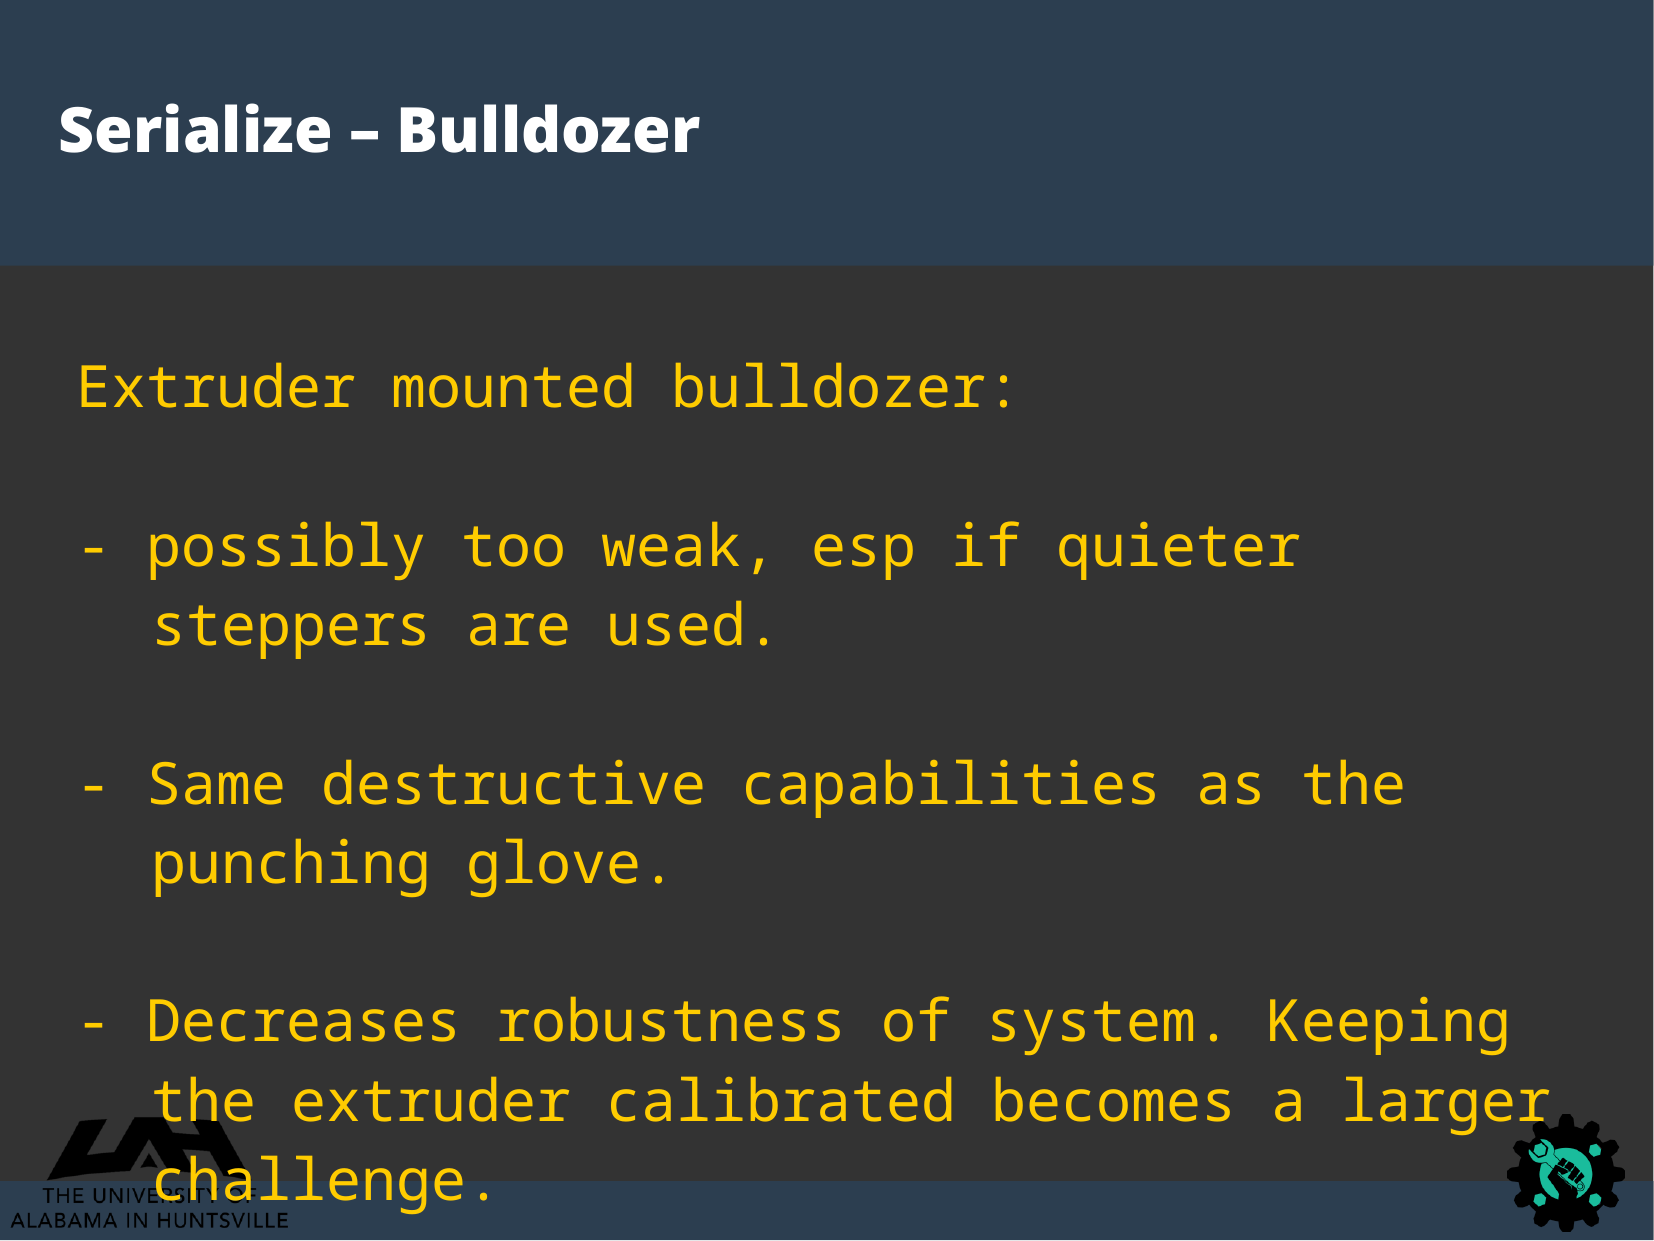

# Serialize – Bulldozer
Extruder mounted bulldozer:
- possibly too weak, esp if quieter
	steppers are used.
- Same destructive capabilities as the
	punching glove.
- Decreases robustness of system. Keeping
	the extruder calibrated becomes a larger 	challenge.